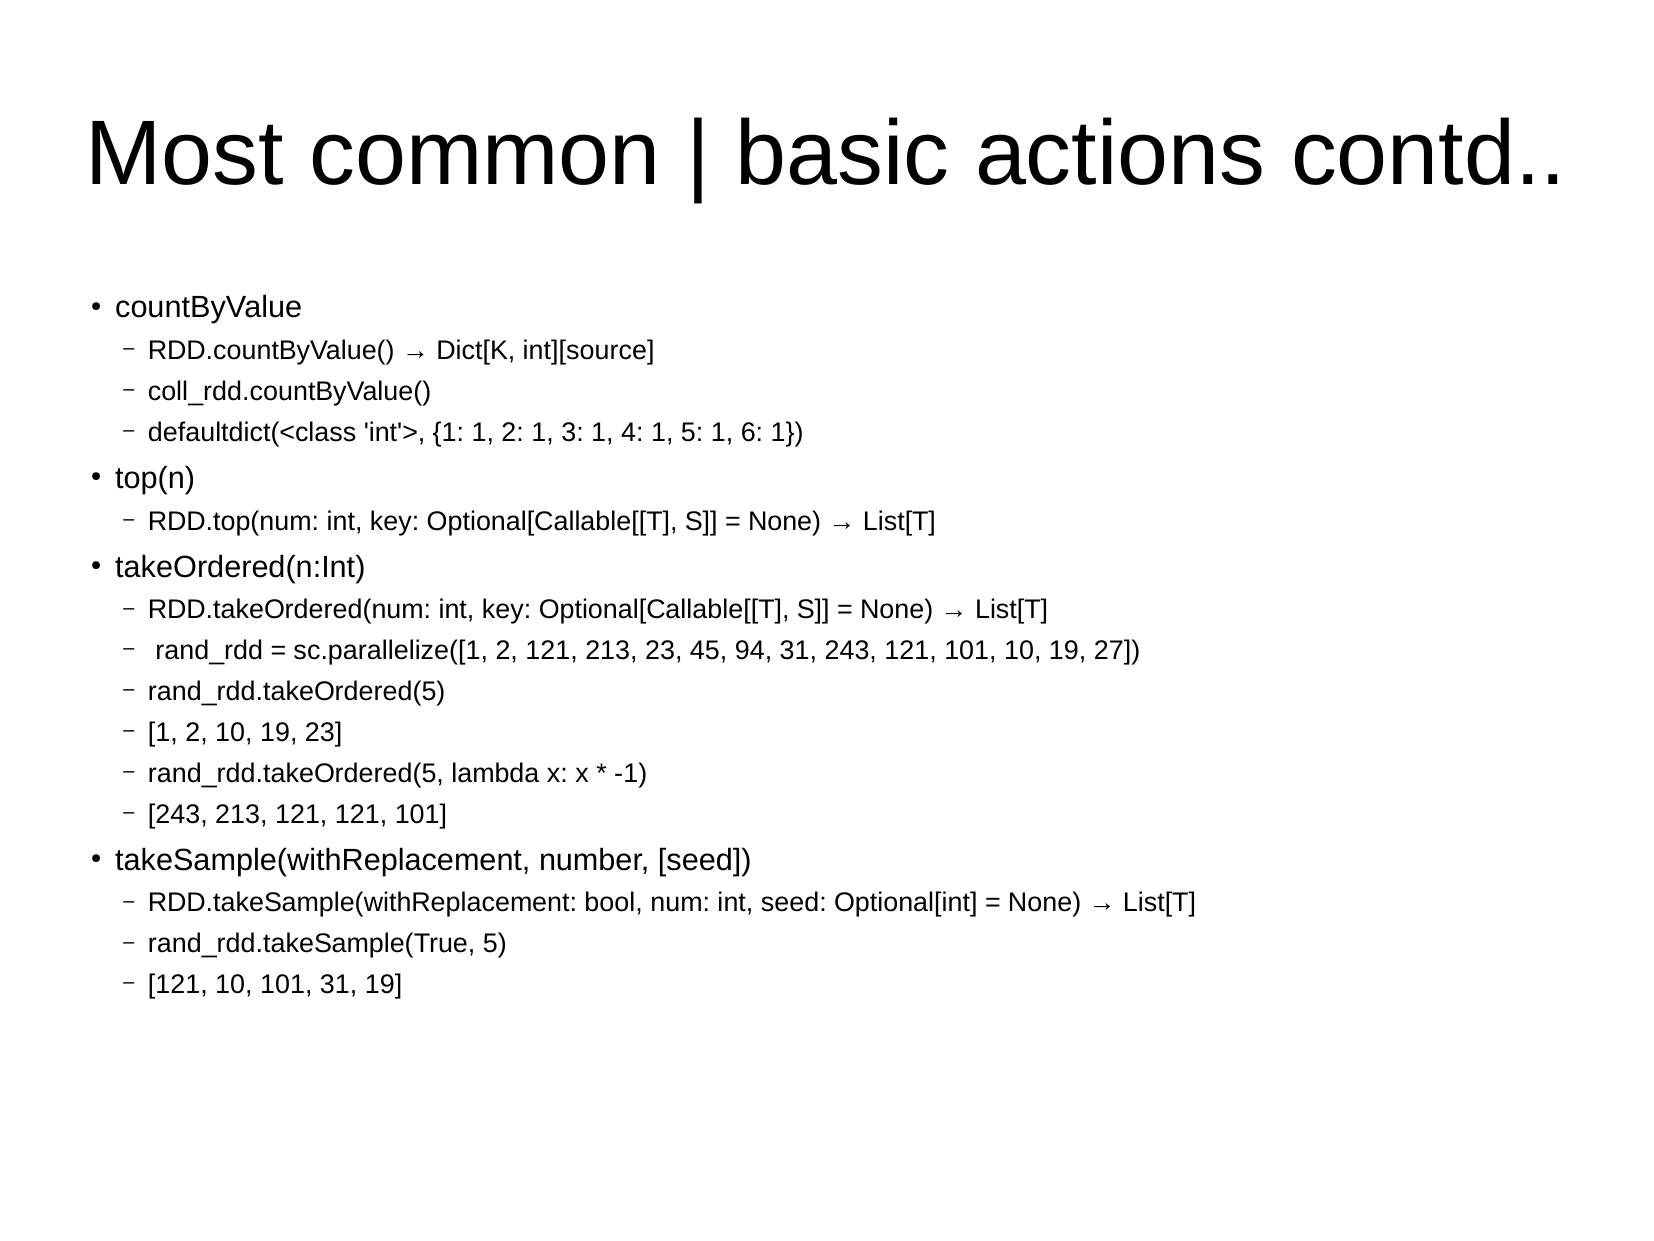

# Most common | basic actions contd..
countByValue
RDD.countByValue() → Dict[K, int][source]
coll_rdd.countByValue()
defaultdict(<class 'int'>, {1: 1, 2: 1, 3: 1, 4: 1, 5: 1, 6: 1})
top(n)
RDD.top(num: int, key: Optional[Callable[[T], S]] = None) → List[T]
takeOrdered(n:Int)
RDD.takeOrdered(num: int, key: Optional[Callable[[T], S]] = None) → List[T]
 rand_rdd = sc.parallelize([1, 2, 121, 213, 23, 45, 94, 31, 243, 121, 101, 10, 19, 27])
rand_rdd.takeOrdered(5)
[1, 2, 10, 19, 23]
rand_rdd.takeOrdered(5, lambda x: x * -1)
[243, 213, 121, 121, 101]
takeSample(withReplacement, number, [seed])
RDD.takeSample(withReplacement: bool, num: int, seed: Optional[int] = None) → List[T]
rand_rdd.takeSample(True, 5)
[121, 10, 101, 31, 19]